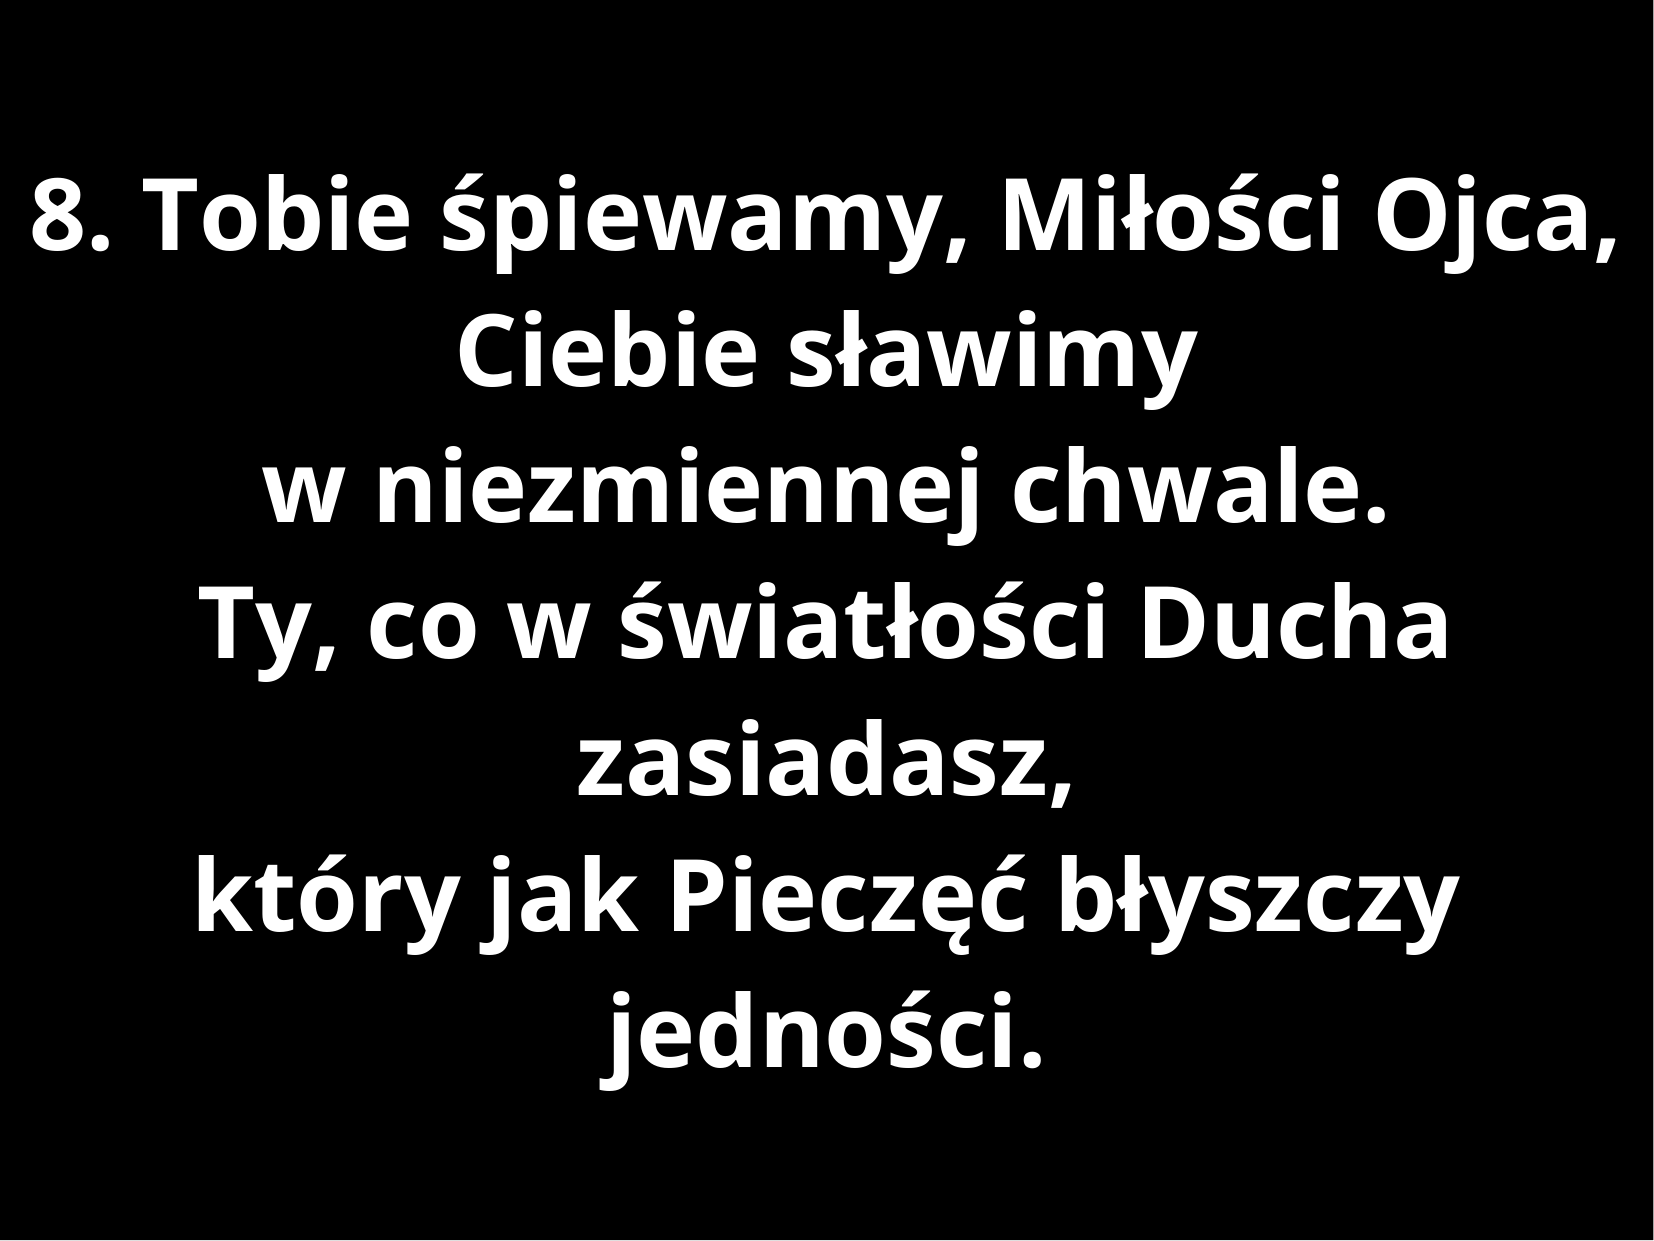

# 8. Tobie śpiewamy, Miłości Ojca, Ciebie sławimy w niezmiennej chwale. Ty, co w światłości Ducha zasiadasz, który jak Pieczęć błyszczy jedności.